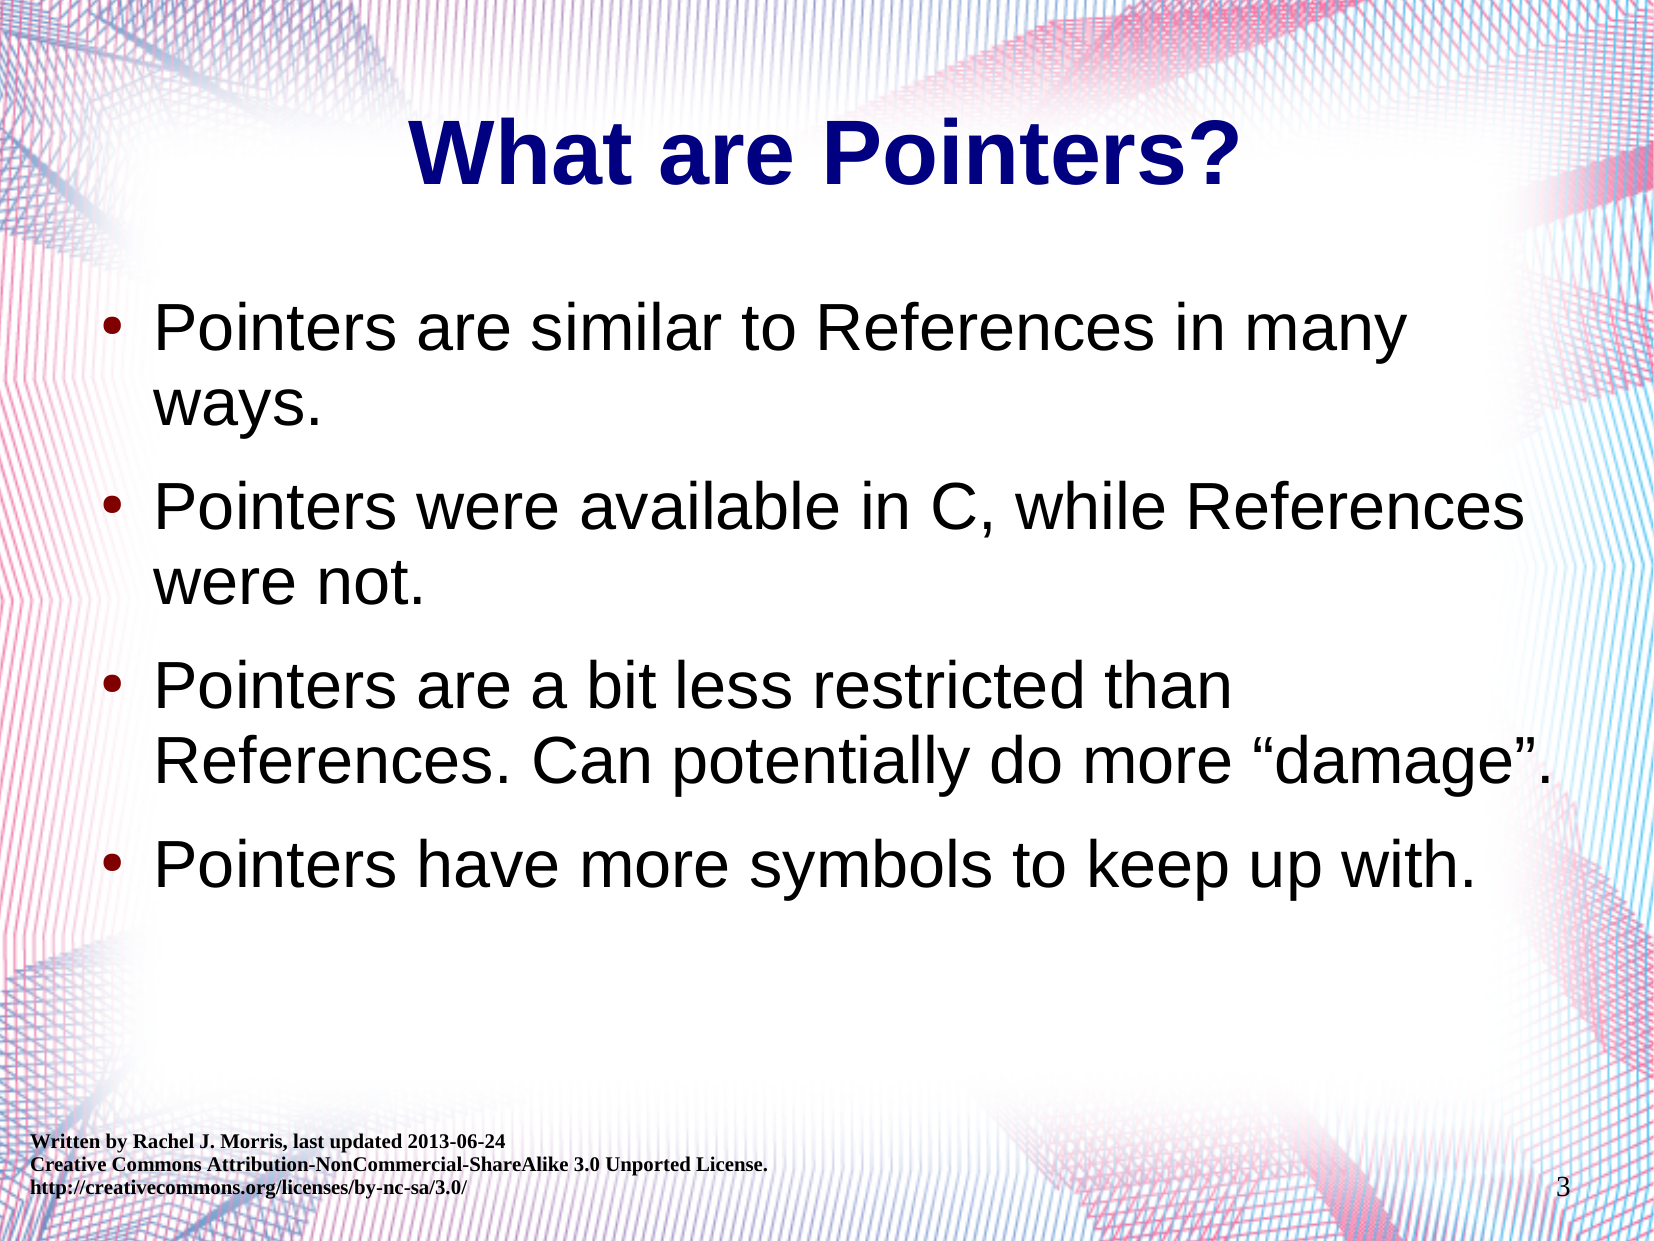

# What are Pointers?
Pointers are similar to References in many ways.
Pointers were available in C, while References were not.
Pointers are a bit less restricted than References. Can potentially do more “damage”.
Pointers have more symbols to keep up with.
3